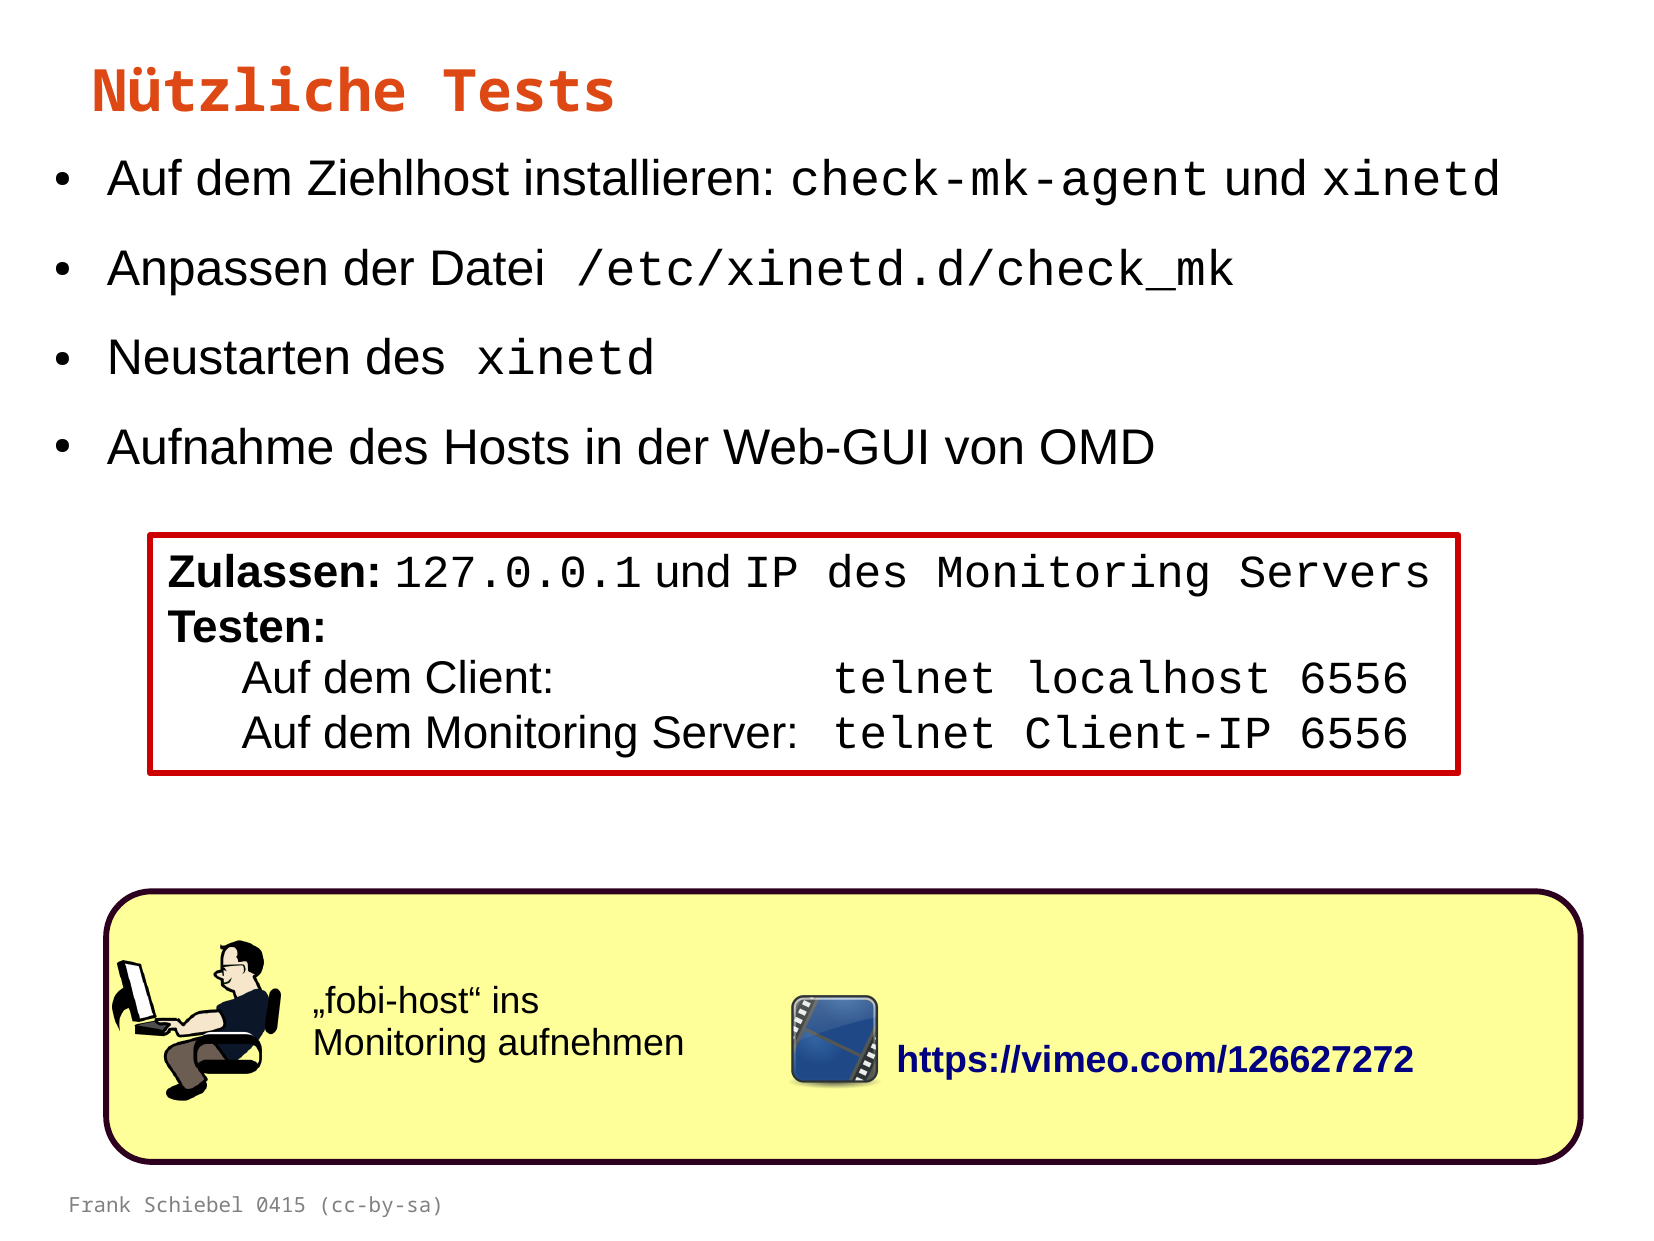

Nützliche Tests
# Auf dem Ziehlhost installieren: check-mk-agent und xinetd
Anpassen der Datei /etc/xinetd.d/check_mk
Neustarten des xinetd
Aufnahme des Hosts in der Web-GUI von OMD
Zulassen: 127.0.0.1 und IP des Monitoring Servers
Testen:
	Auf dem Client: 				telnet localhost 6556
	Auf dem Monitoring Server: 	telnet Client-IP 6556
„fobi-host“ ins
Monitoring aufnehmen
https://vimeo.com/126627272